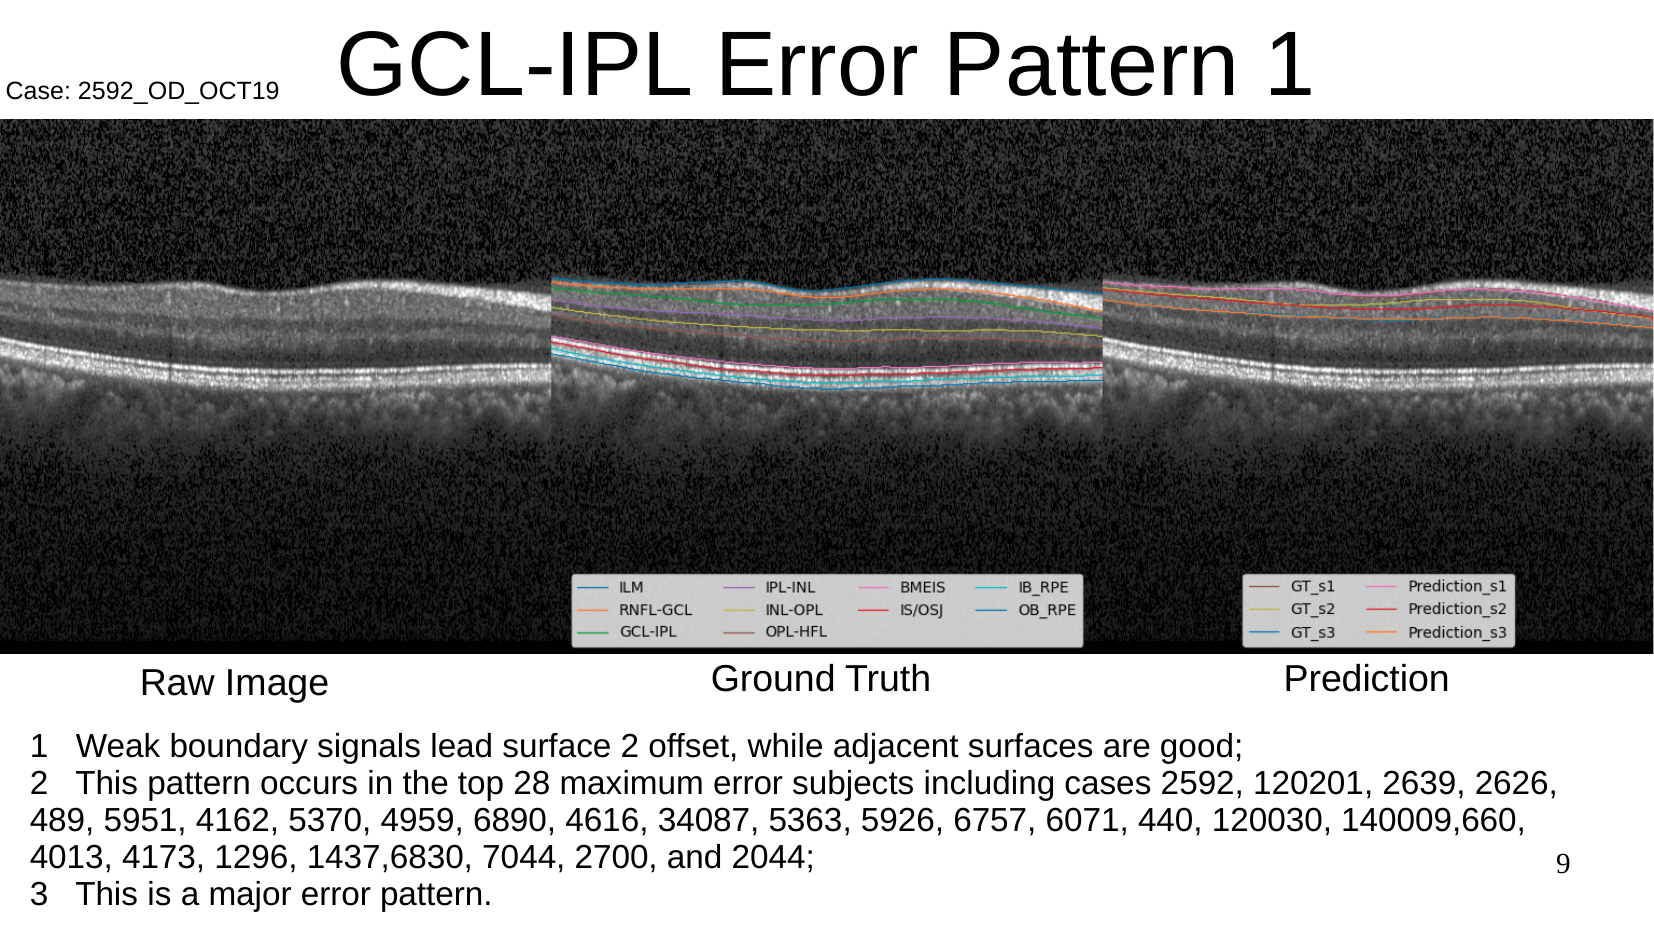

# GCL-IPL Error Pattern 1
Case: 2592_OD_OCT19
Ground Truth
Prediction
Raw Image
1 Weak boundary signals lead surface 2 offset, while adjacent surfaces are good;
2 This pattern occurs in the top 28 maximum error subjects including cases 2592, 120201, 2639, 2626, 489, 5951, 4162, 5370, 4959, 6890, 4616, 34087, 5363, 5926, 6757, 6071, 440, 120030, 140009,660, 4013, 4173, 1296, 1437,6830, 7044, 2700, and 2044;
3 This is a major error pattern.
9